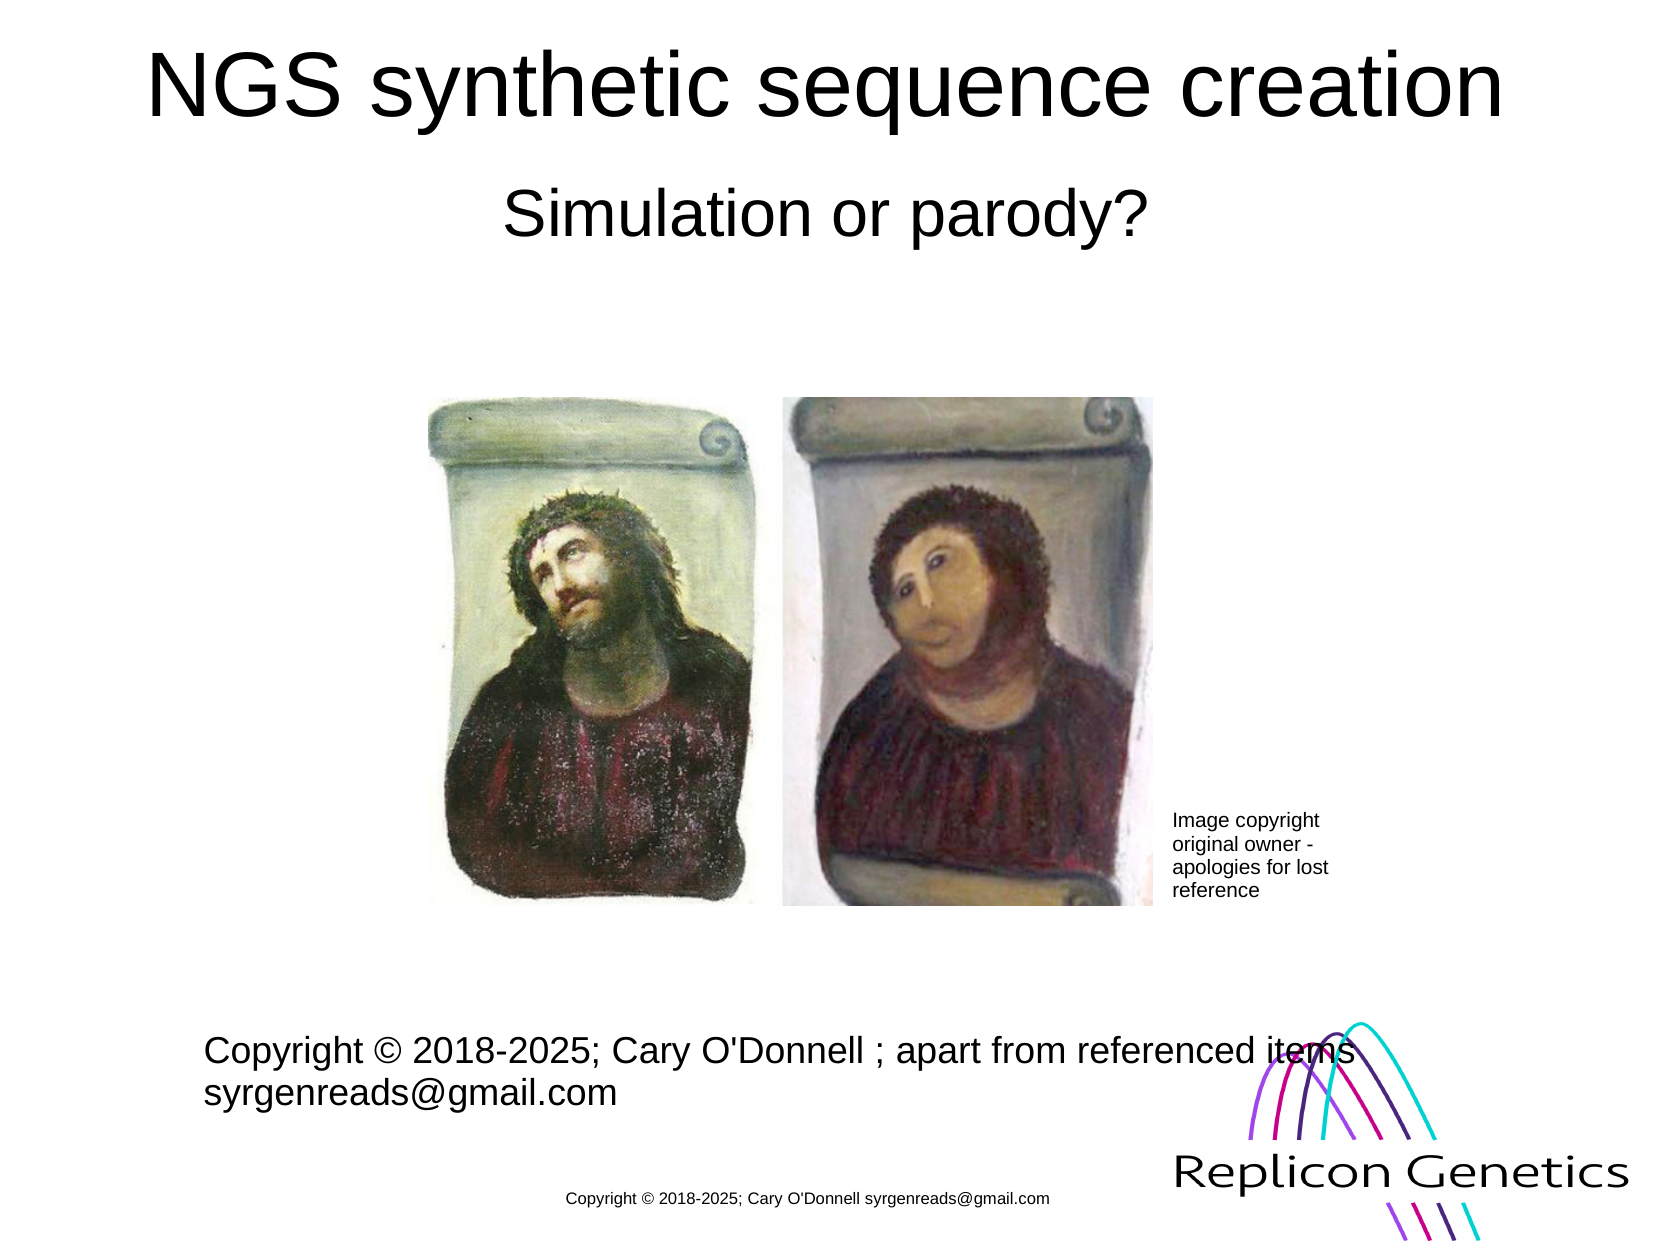

# NGS synthetic sequence creation
Simulation or parody?
Image copyright original owner - apologies for lost reference
Copyright © 2018-2025; Cary O'Donnell ; apart from referenced items
syrgenreads@gmail.com